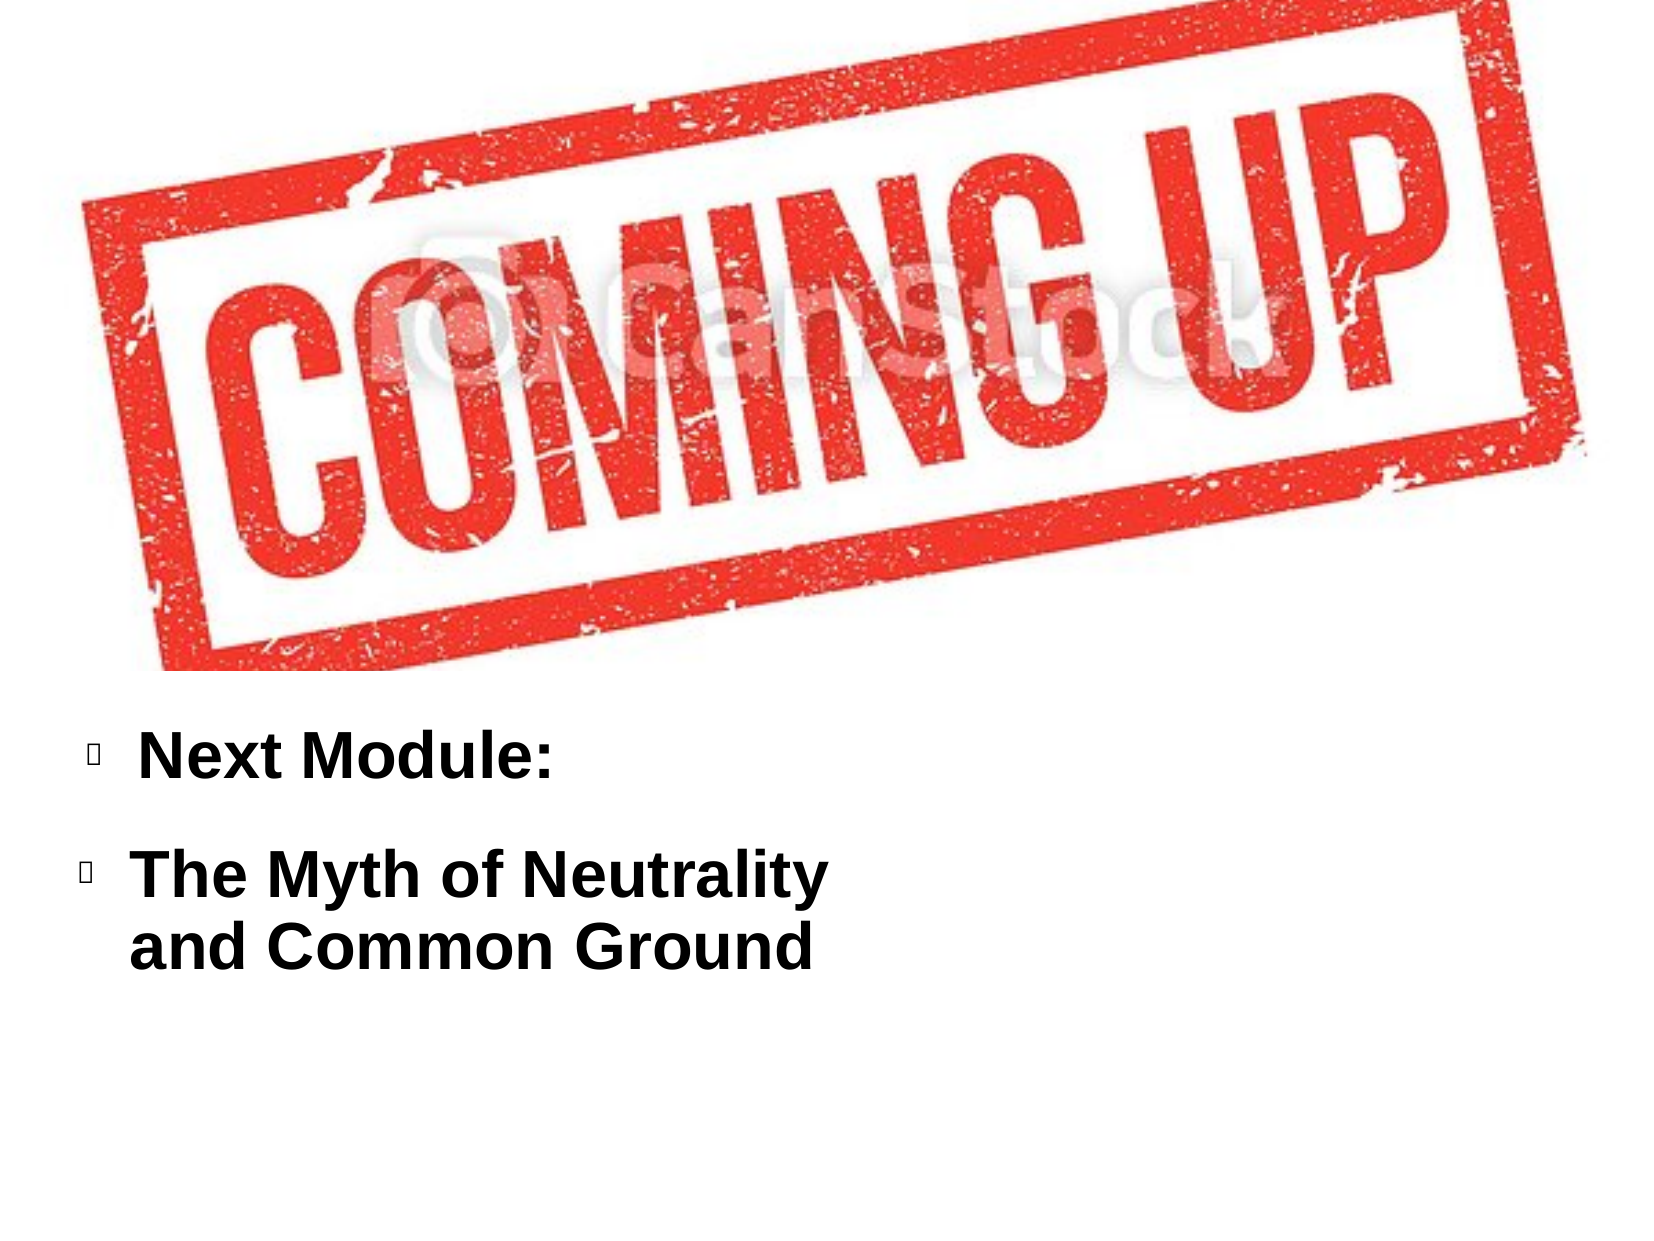

# Next Module:
The Myth of Neutrality
and Common Ground